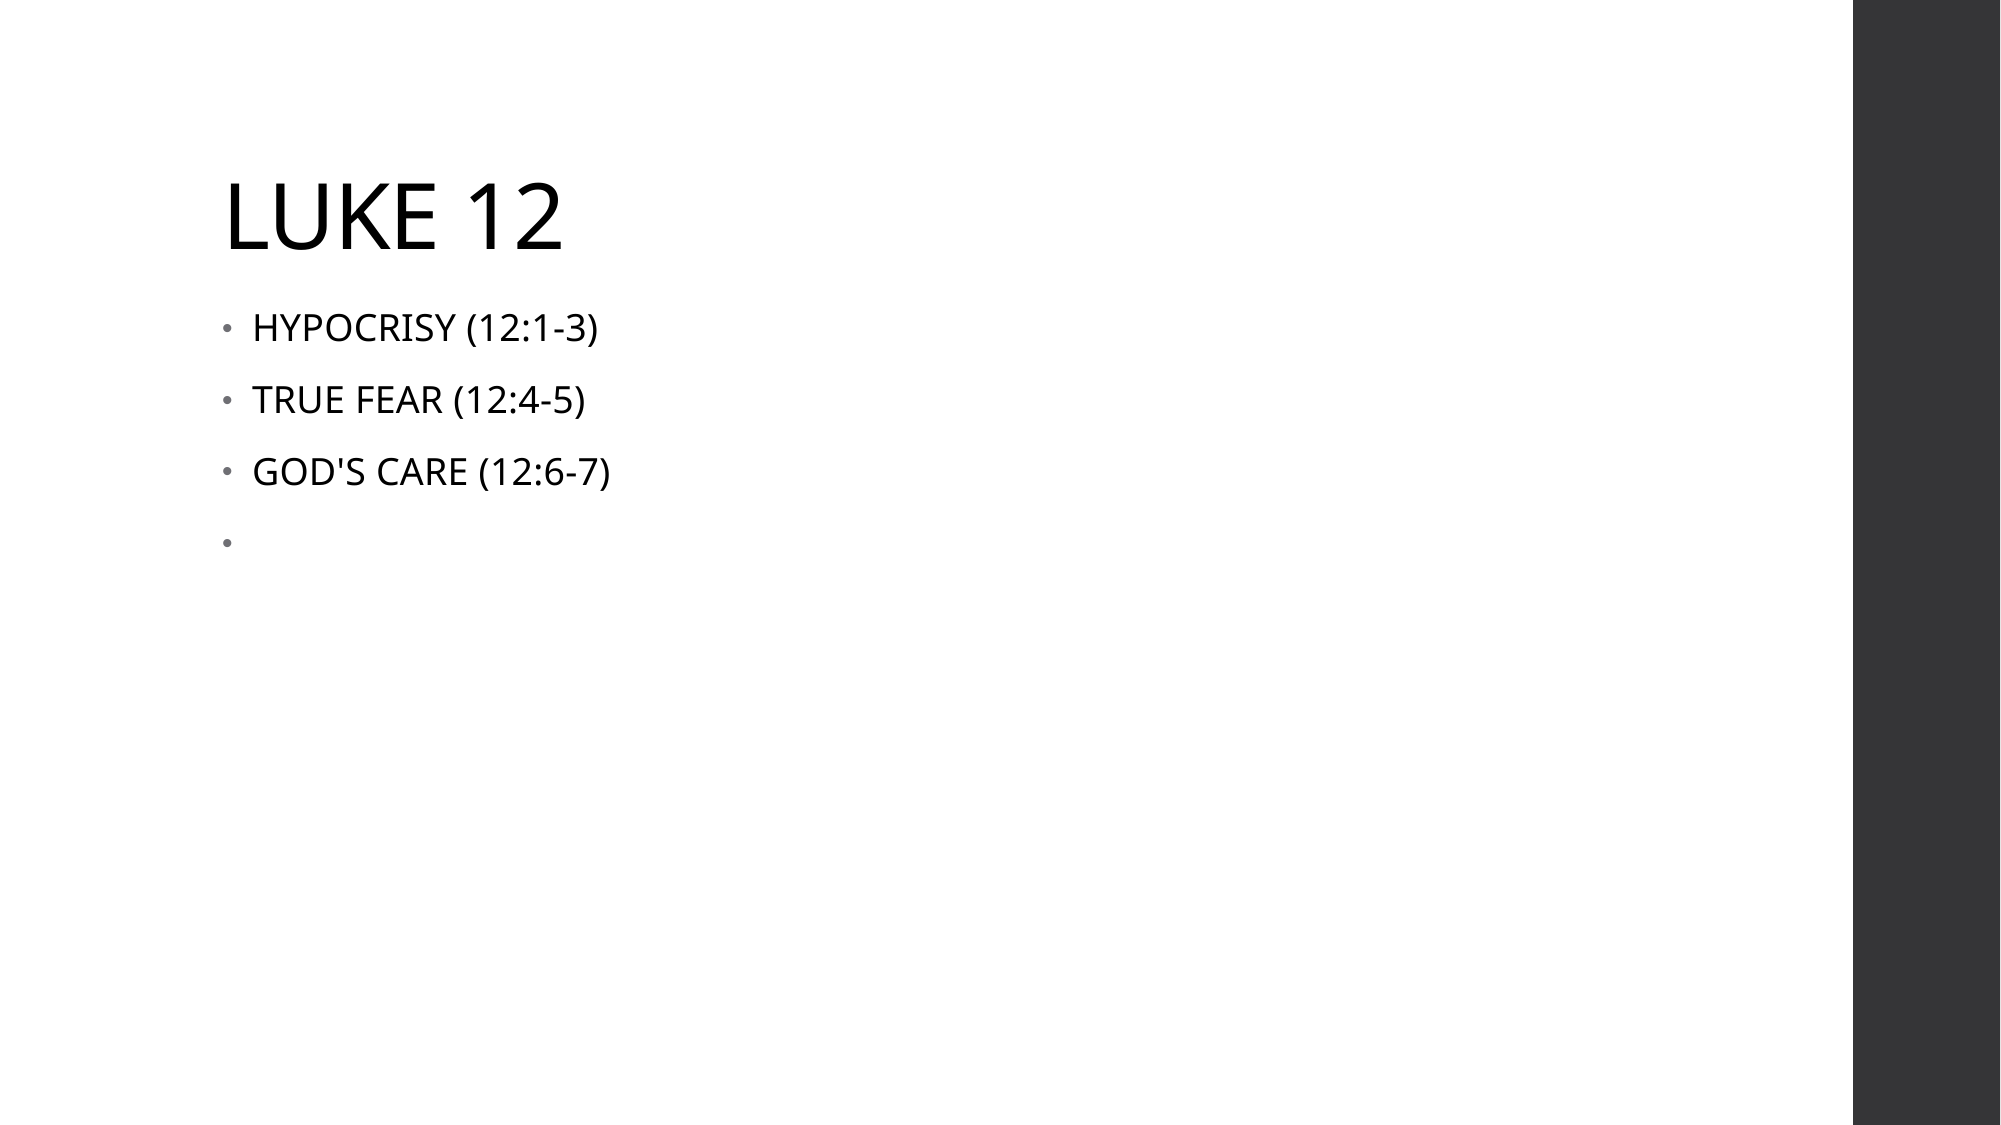

# LUKE 12
HYPOCRISY (12:1-3)
TRUE FEAR (12:4-5)
GOD'S CARE (12:6-7)